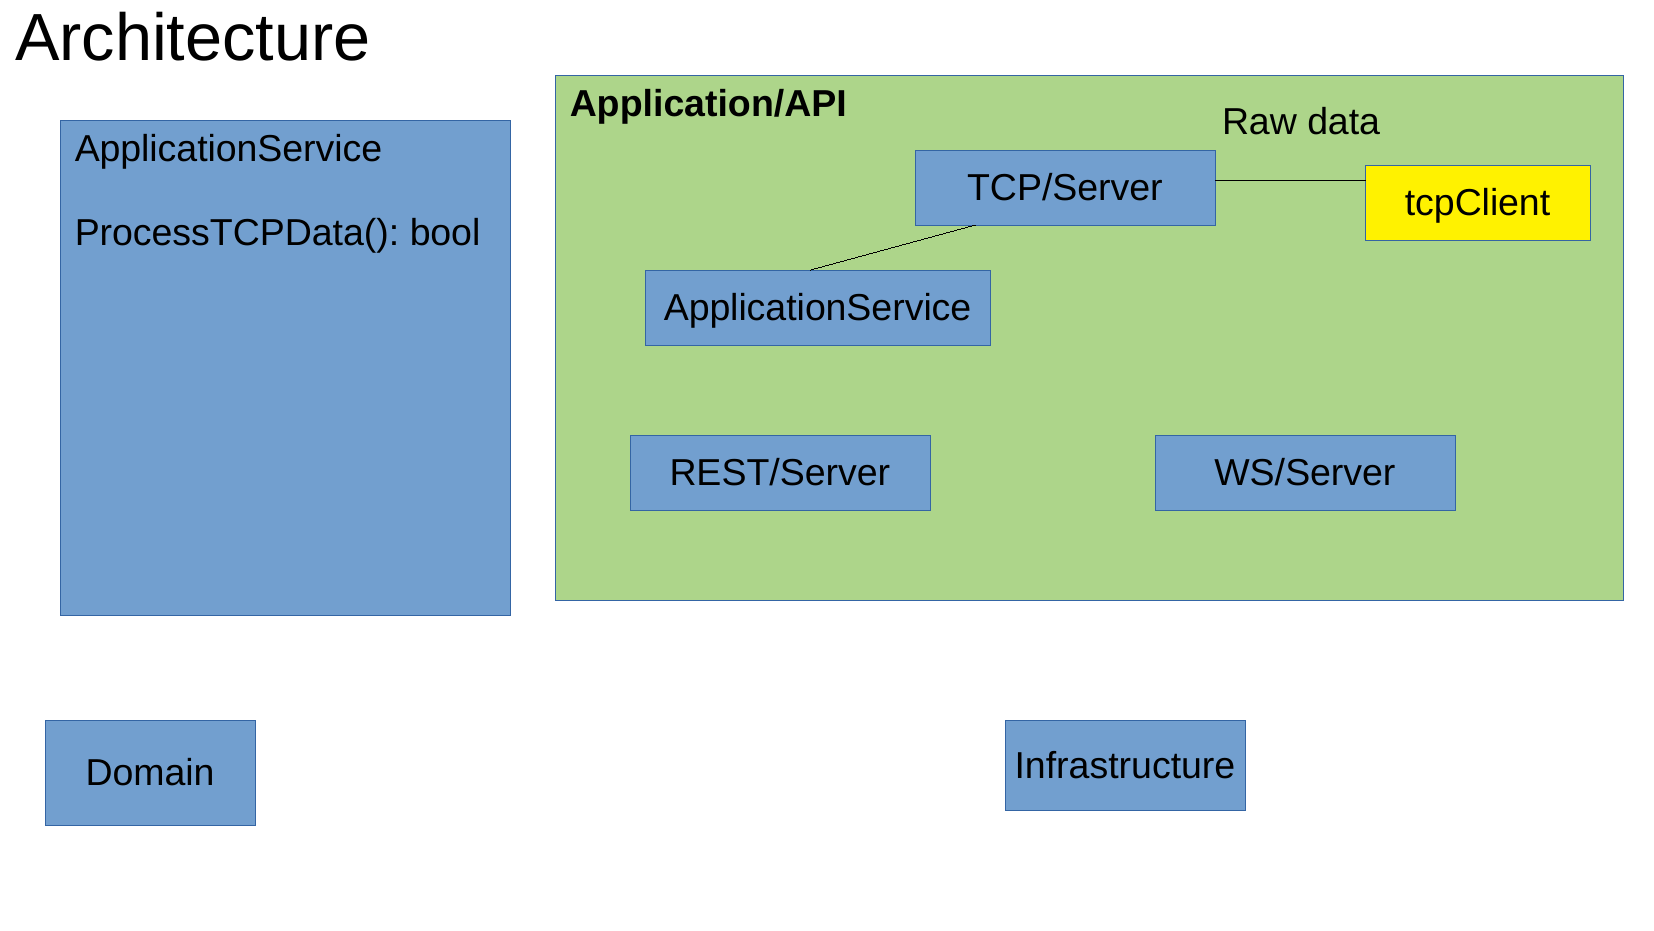

# Architecture
Application/API
Raw data
ApplicationService
ProcessTCPData(): bool
TCP/Server
tcpClient
ApplicationService
REST/Server
WS/Server
Domain
Infrastructure